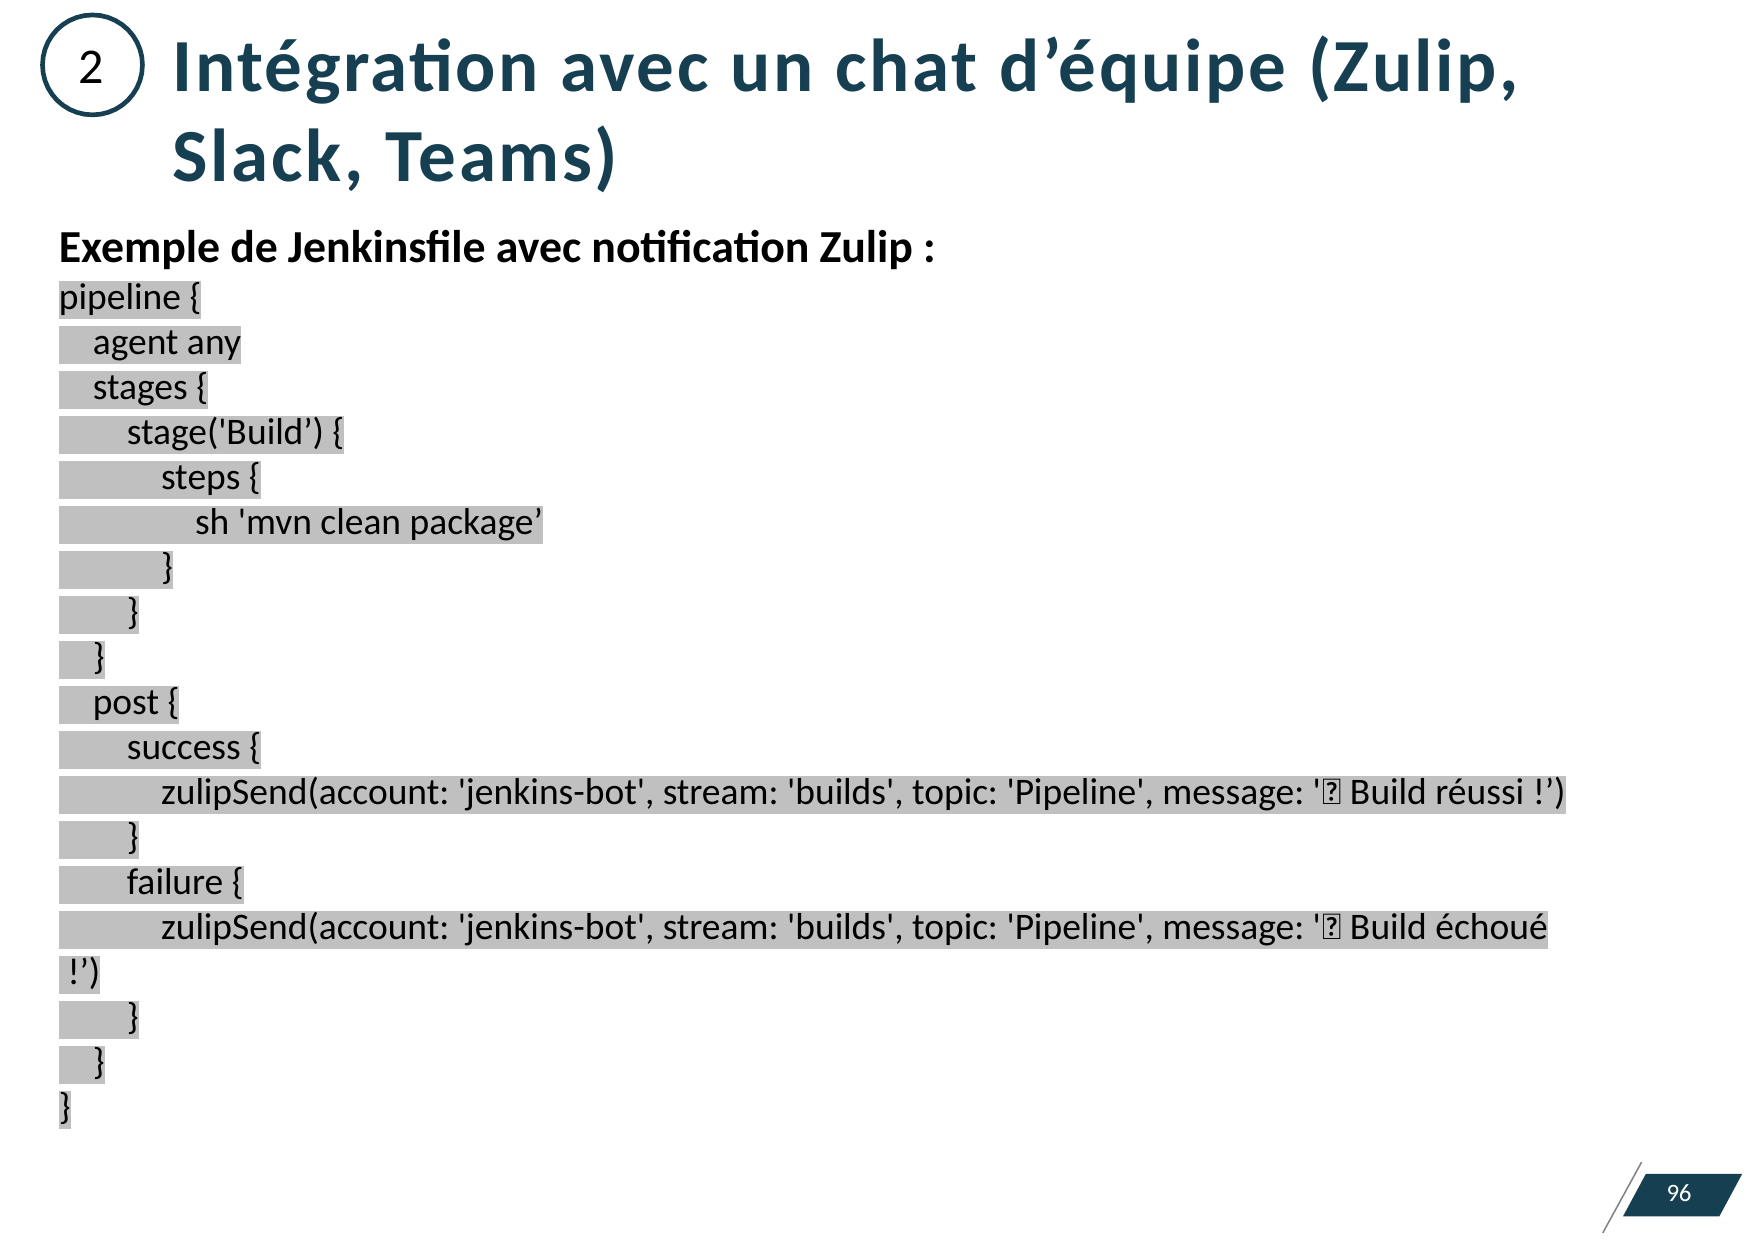

# Intégration avec un chat d’équipe (Zulip, Slack, Teams)
2
Exemple de Jenkinsfile avec notification Zulip :
pipeline {
 agent any
 stages {
 stage('Build’) {
 steps {
 sh 'mvn clean package’
 }
 }
 }
 post {
 success {
 zulipSend(account: 'jenkins-bot', stream: 'builds', topic: 'Pipeline', message: '✅ Build réussi !’)
 }
 failure {
 zulipSend(account: 'jenkins-bot', stream: 'builds', topic: 'Pipeline', message: '❌ Build échoué
 !’)
 }
 }
}
96